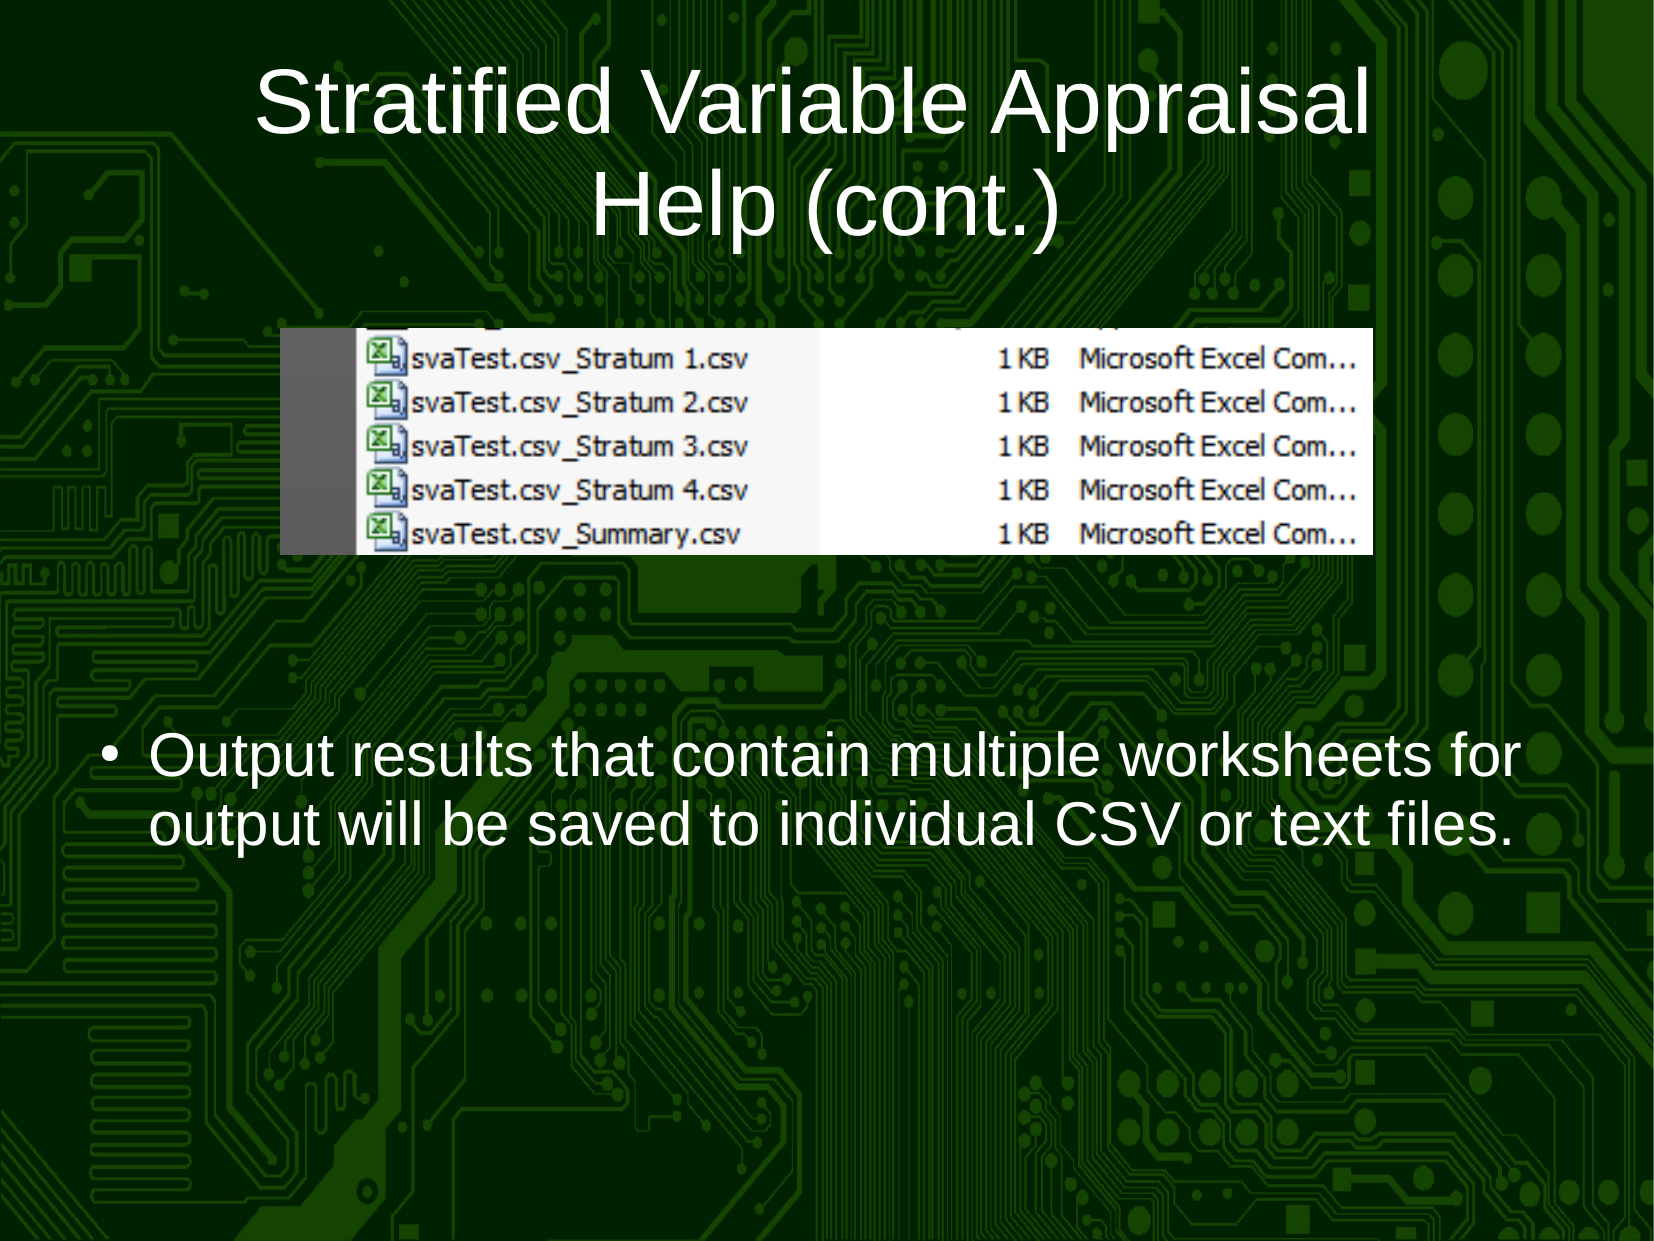

# Stratified Variable Appraisal Help (cont.)
Output results that contain multiple worksheets for output will be saved to individual CSV or text files.